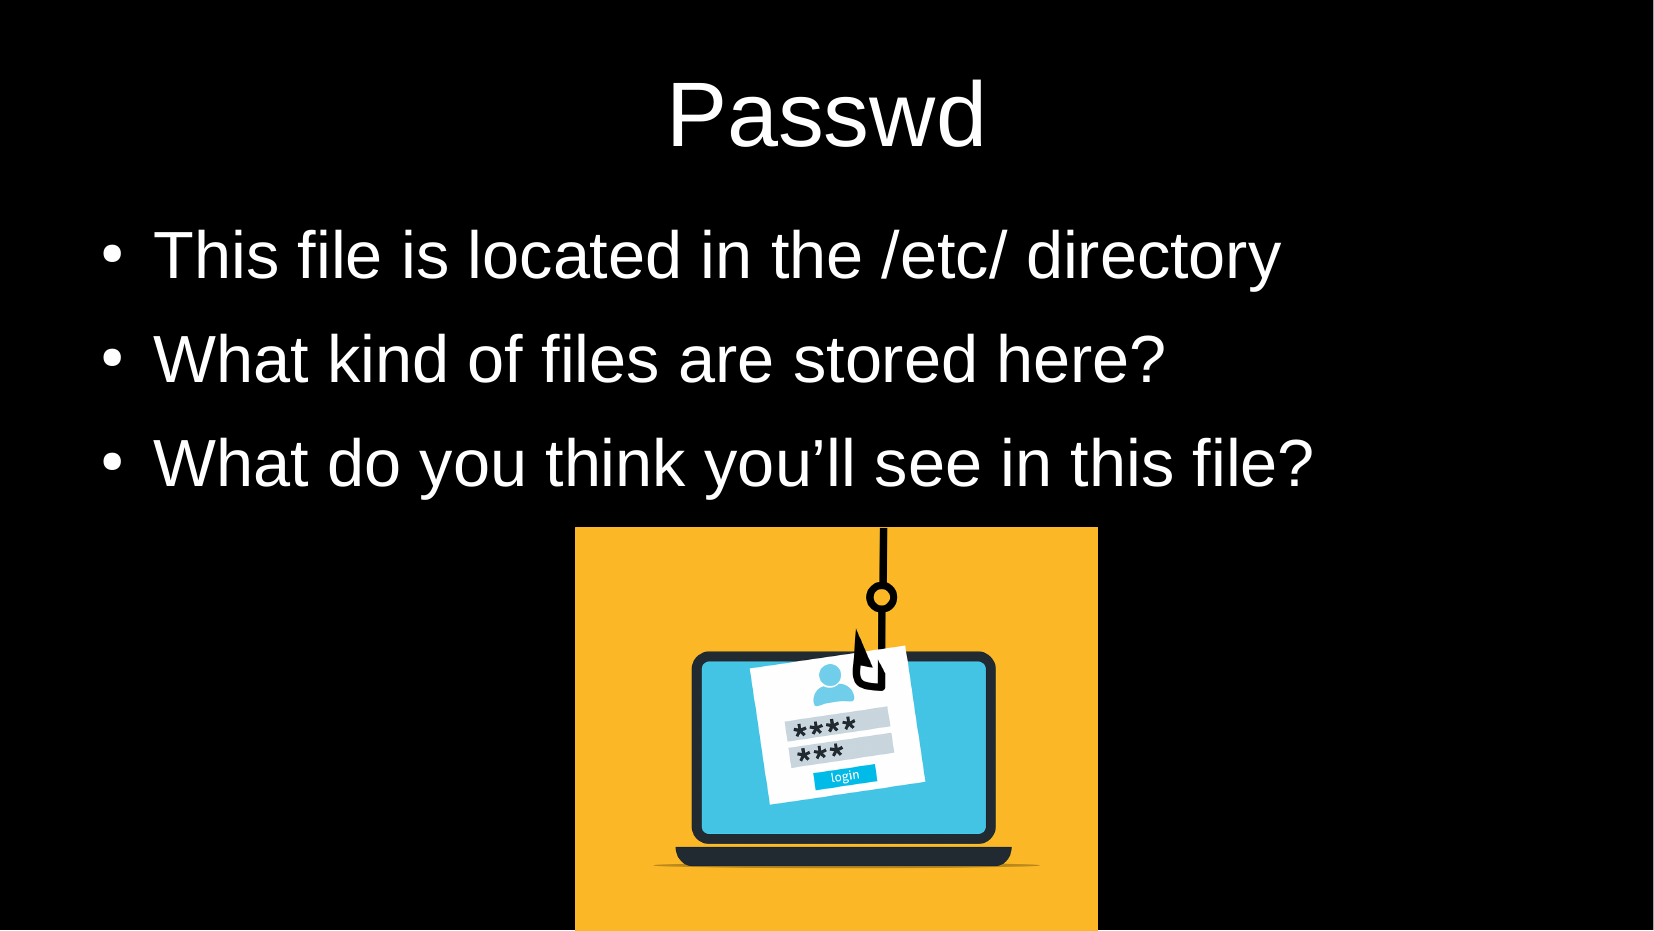

# Passwd
This file is located in the /etc/ directory
What kind of files are stored here?
What do you think you’ll see in this file?